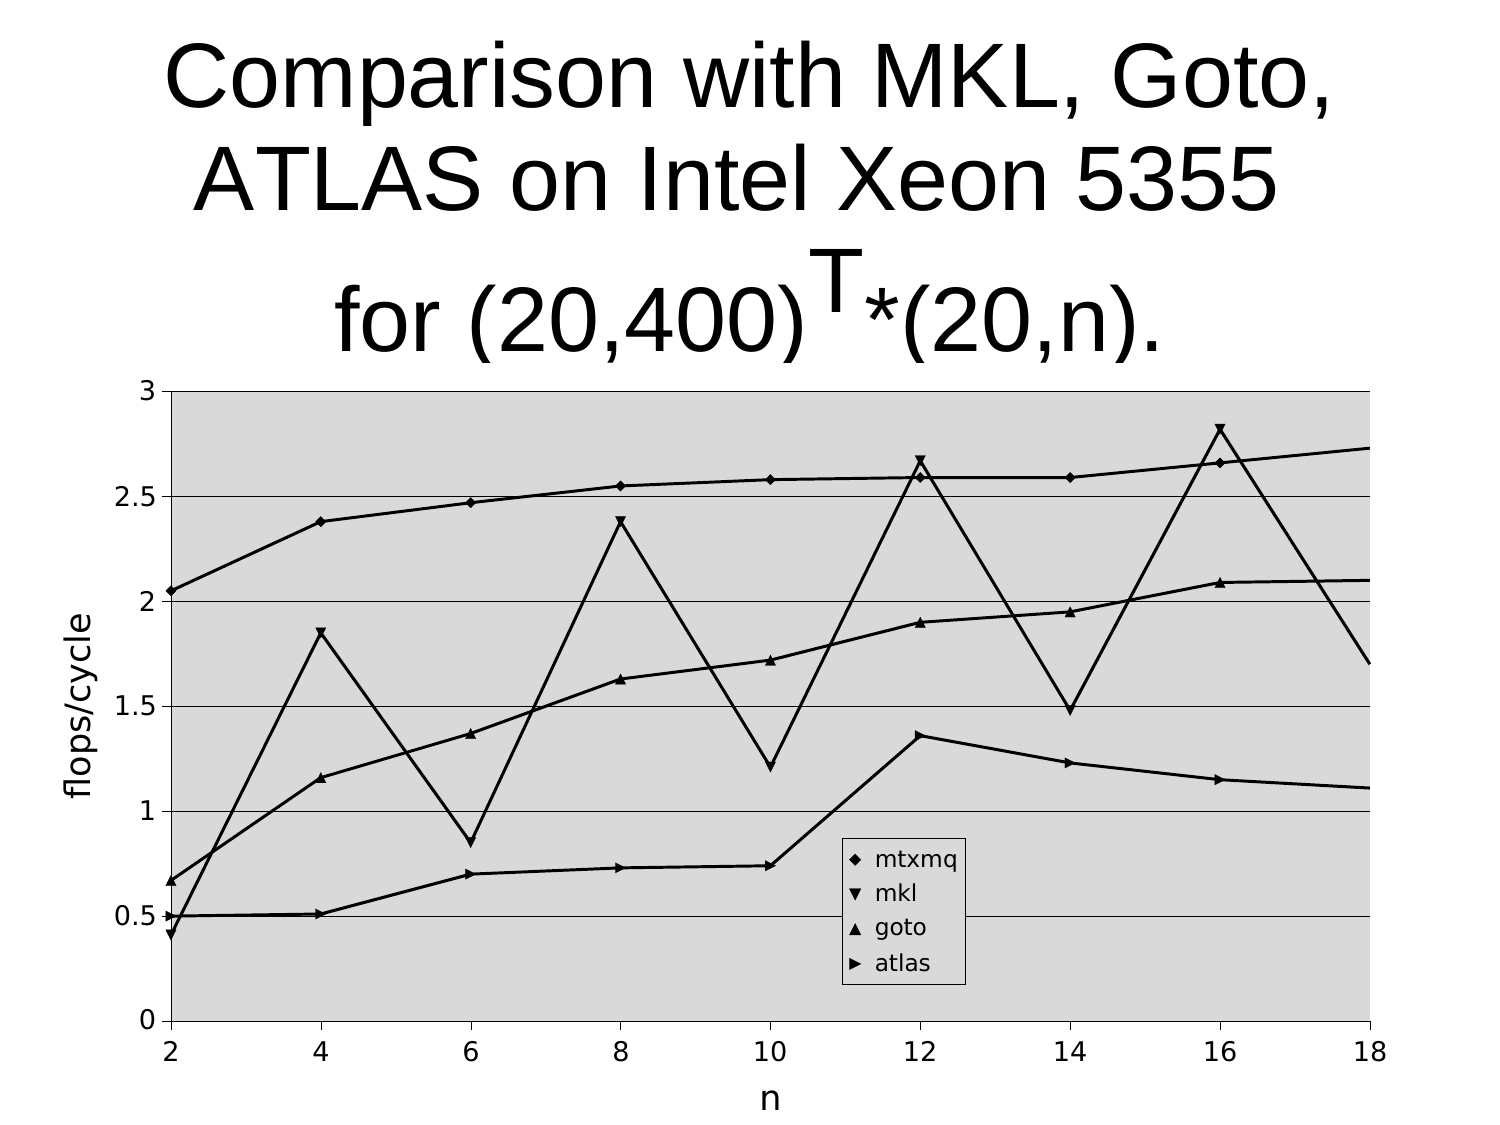

# Comparison with MKL, Goto, ATLAS on Intel Xeon 5355 for (20,400)T*(20,n).
Robert J. Harrison, UT/ORNL
79